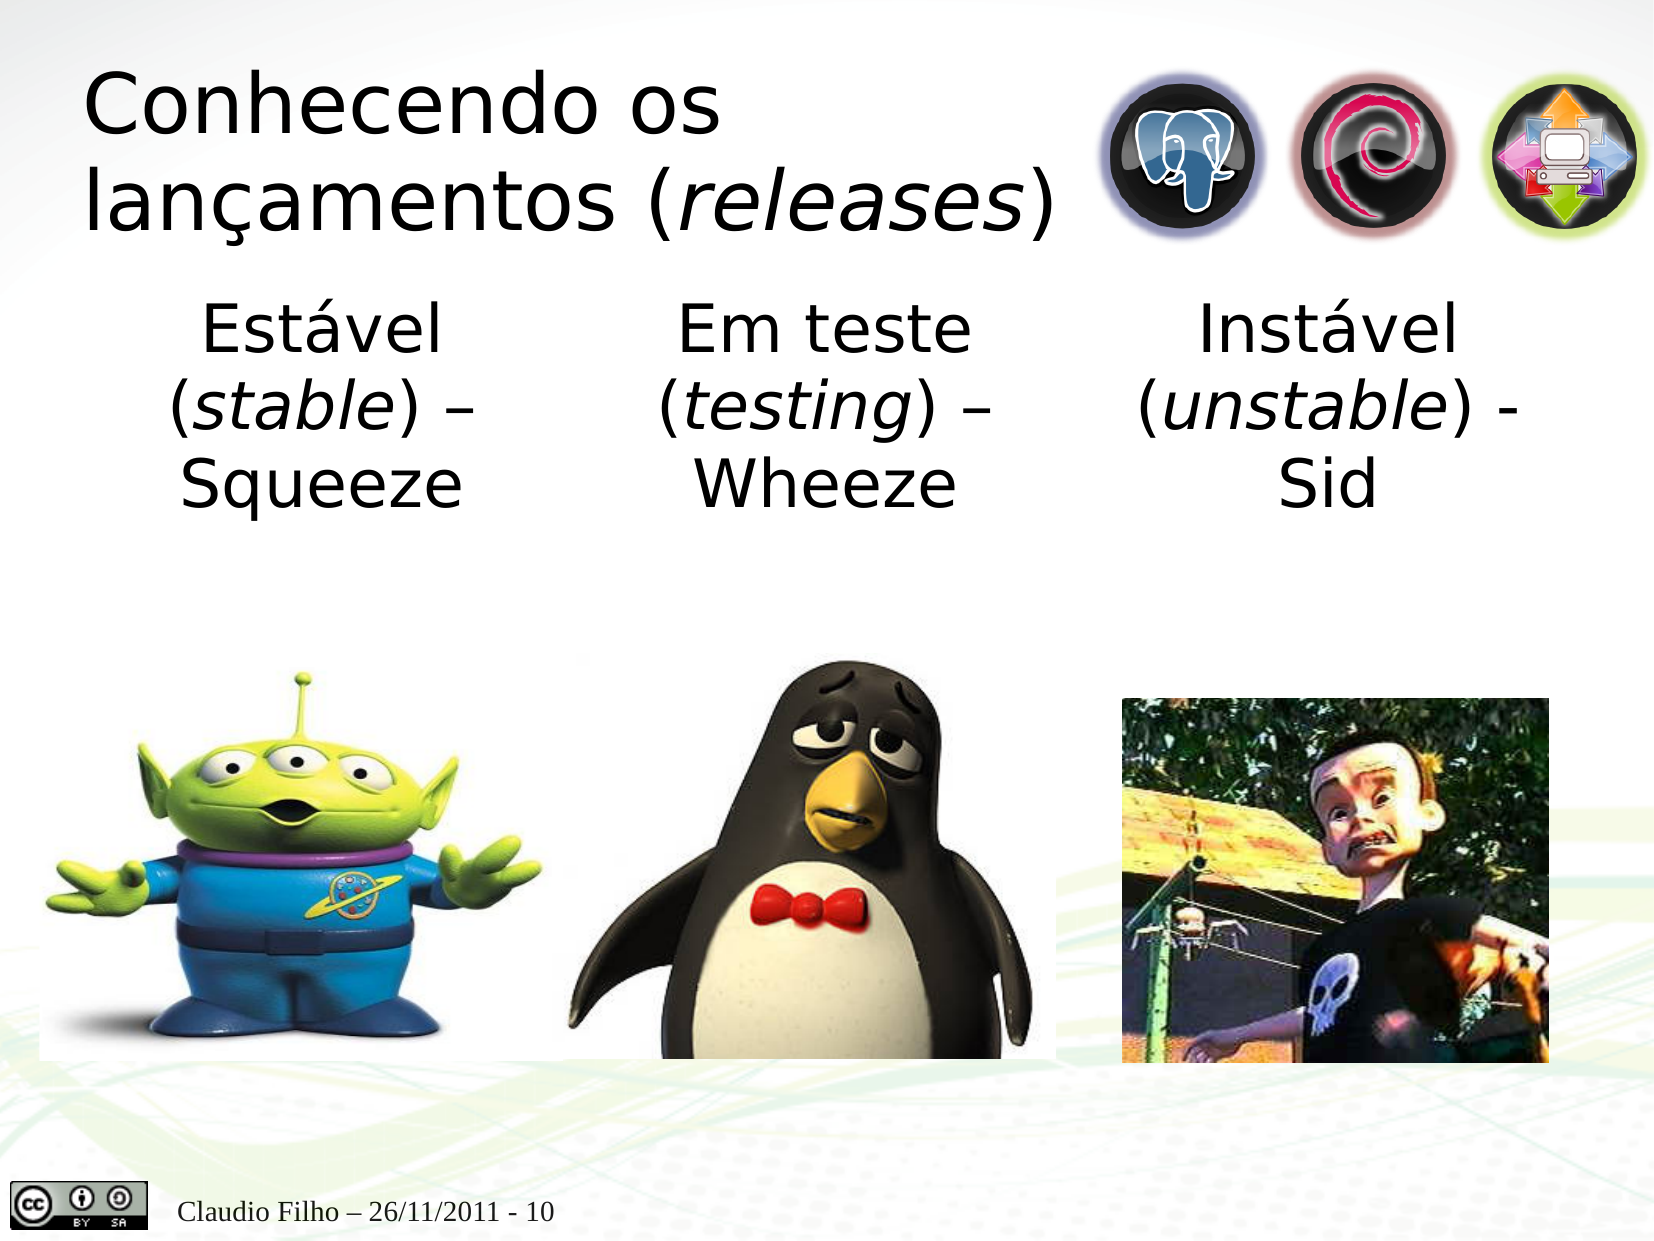

# Conhecendo os lançamentos (releases)
Estável (stable) – Squeeze
Em teste (testing) – Wheeze
Instável (unstable) - Sid